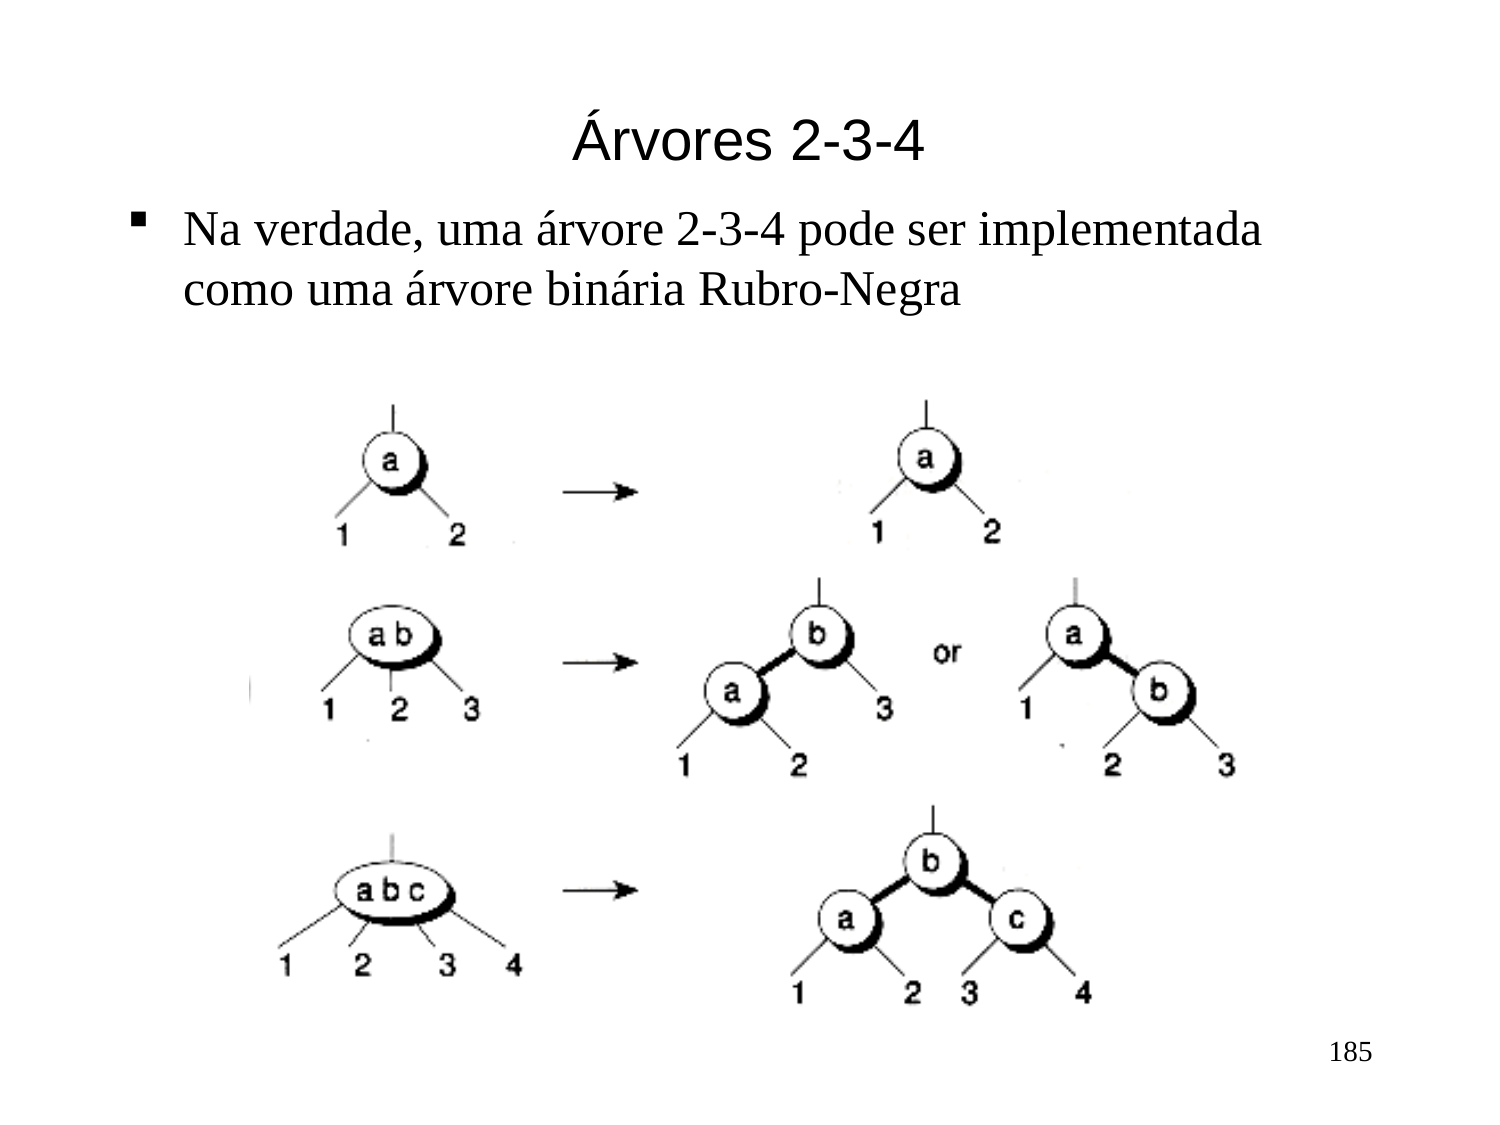

# Árvores 2-3-4
Na verdade, uma árvore 2-3-4 pode ser implementada como uma árvore binária Rubro-Negra
185